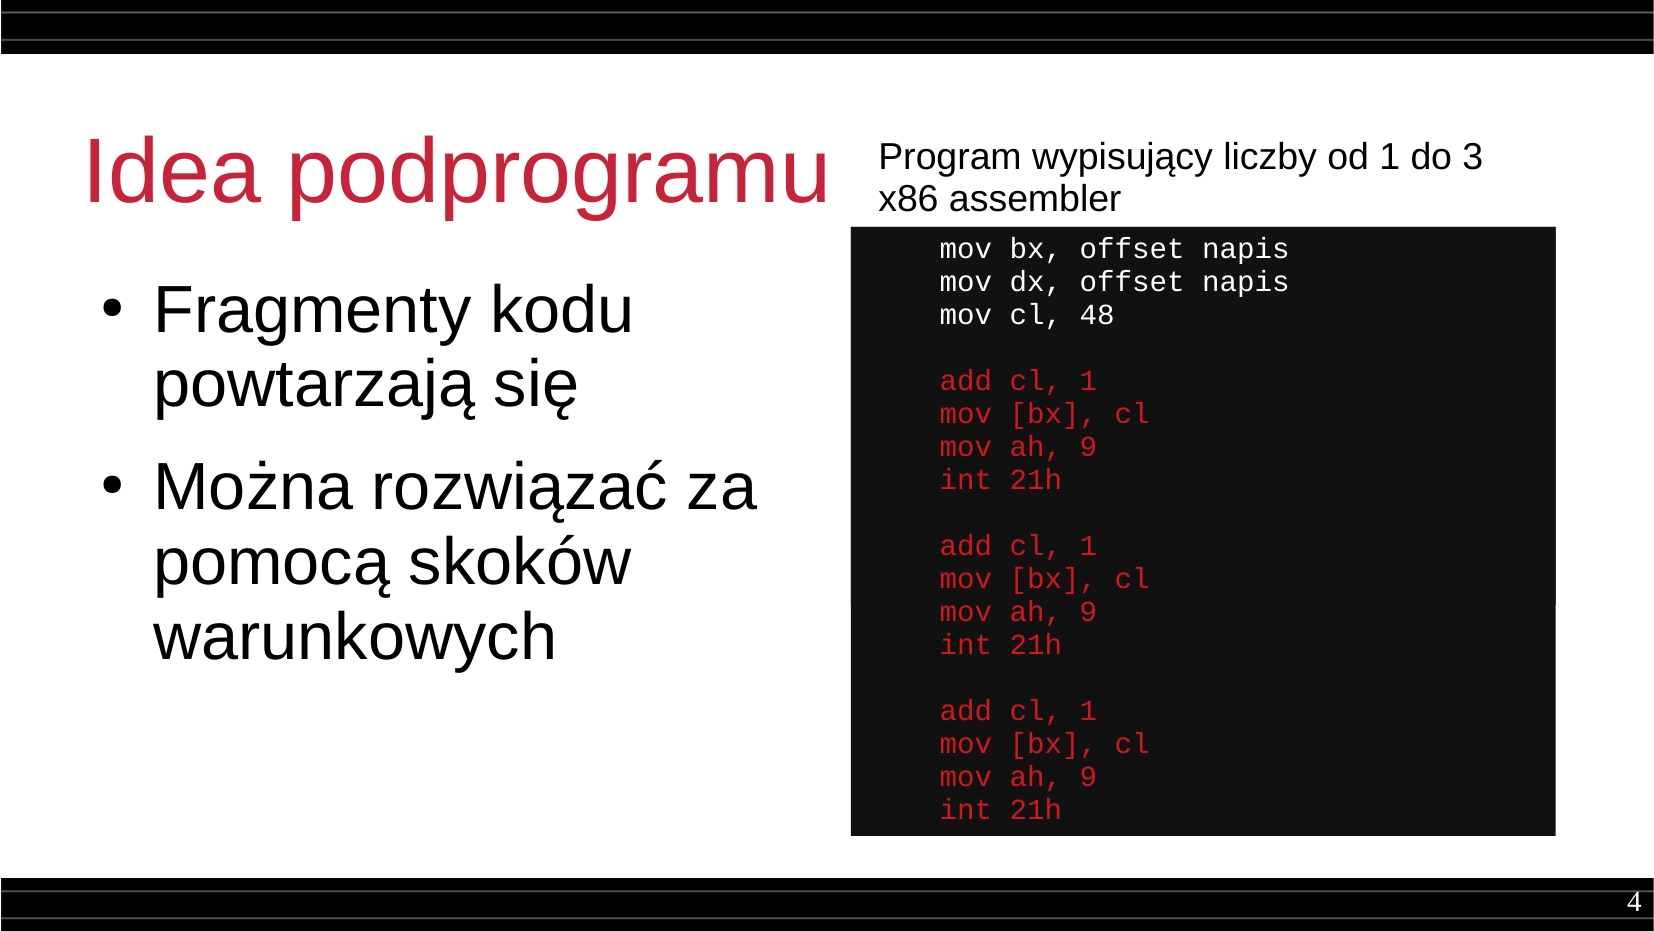

# Idea podprogramu
Program wypisujący liczby od 1 do 3 x86 assembler
	mov bx, offset napis
	mov dx, offset napis
	mov cl, 48
petla:
	add cl, 1
	mov [bx], cl
	mov ah, 9
	int 21h
	cmp cl, 50
	jle petla
	mov bx, offset napis
	mov dx, offset napis
	mov cl, 48
	add cl, 1
	mov [bx], cl
	mov ah, 9
	int 21h
	add cl, 1
	mov [bx], cl
	mov ah, 9
	int 21h
	add cl, 1
	mov [bx], cl
	mov ah, 9
	int 21h
Fragmenty kodu powtarzają się
Można rozwiązać za pomocą skoków warunkowych